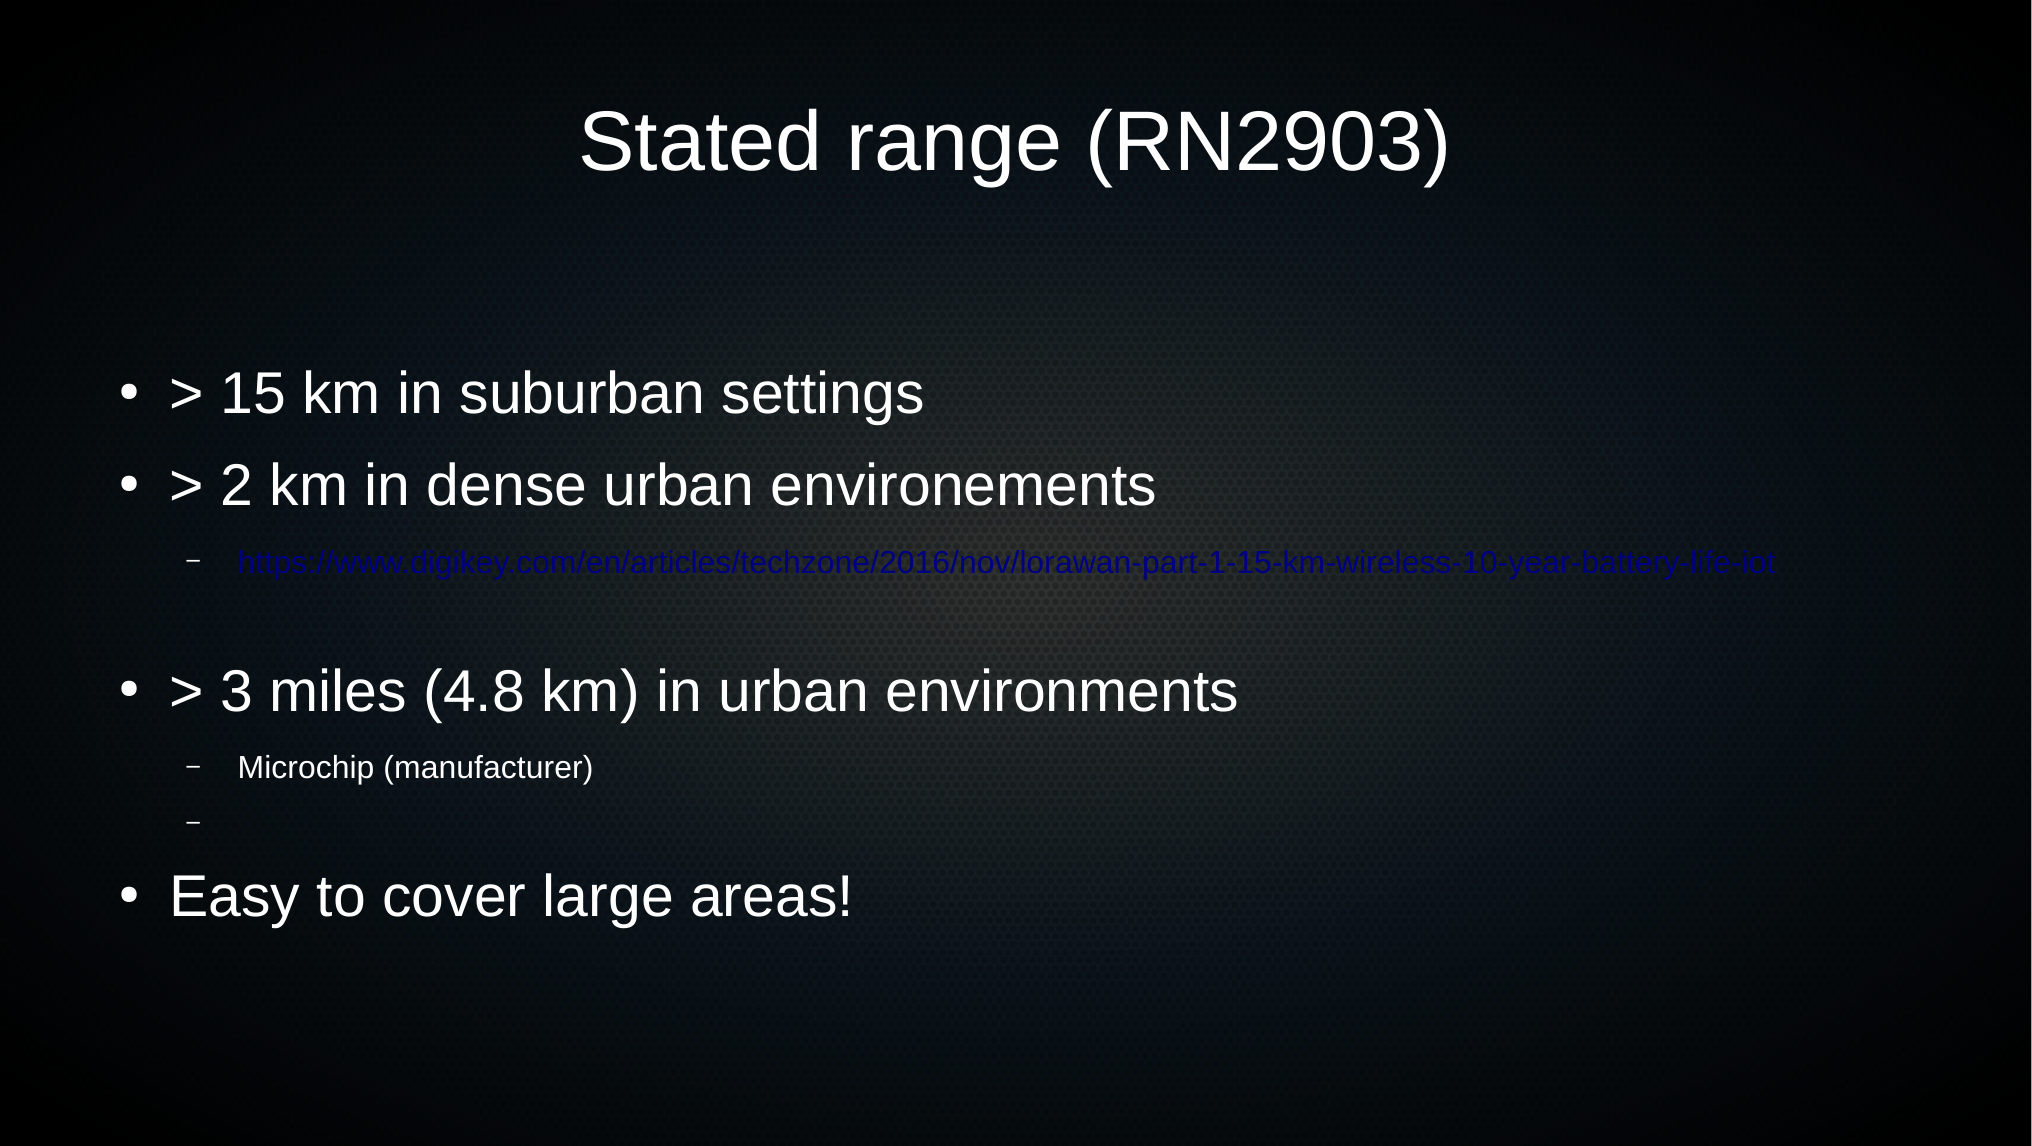

# Stated range (RN2903)
> 15 km in suburban settings
> 2 km in dense urban environements
https://www.digikey.com/en/articles/techzone/2016/nov/lorawan-part-1-15-km-wireless-10-year-battery-life-iot
> 3 miles (4.8 km) in urban environments
Microchip (manufacturer)
Easy to cover large areas!